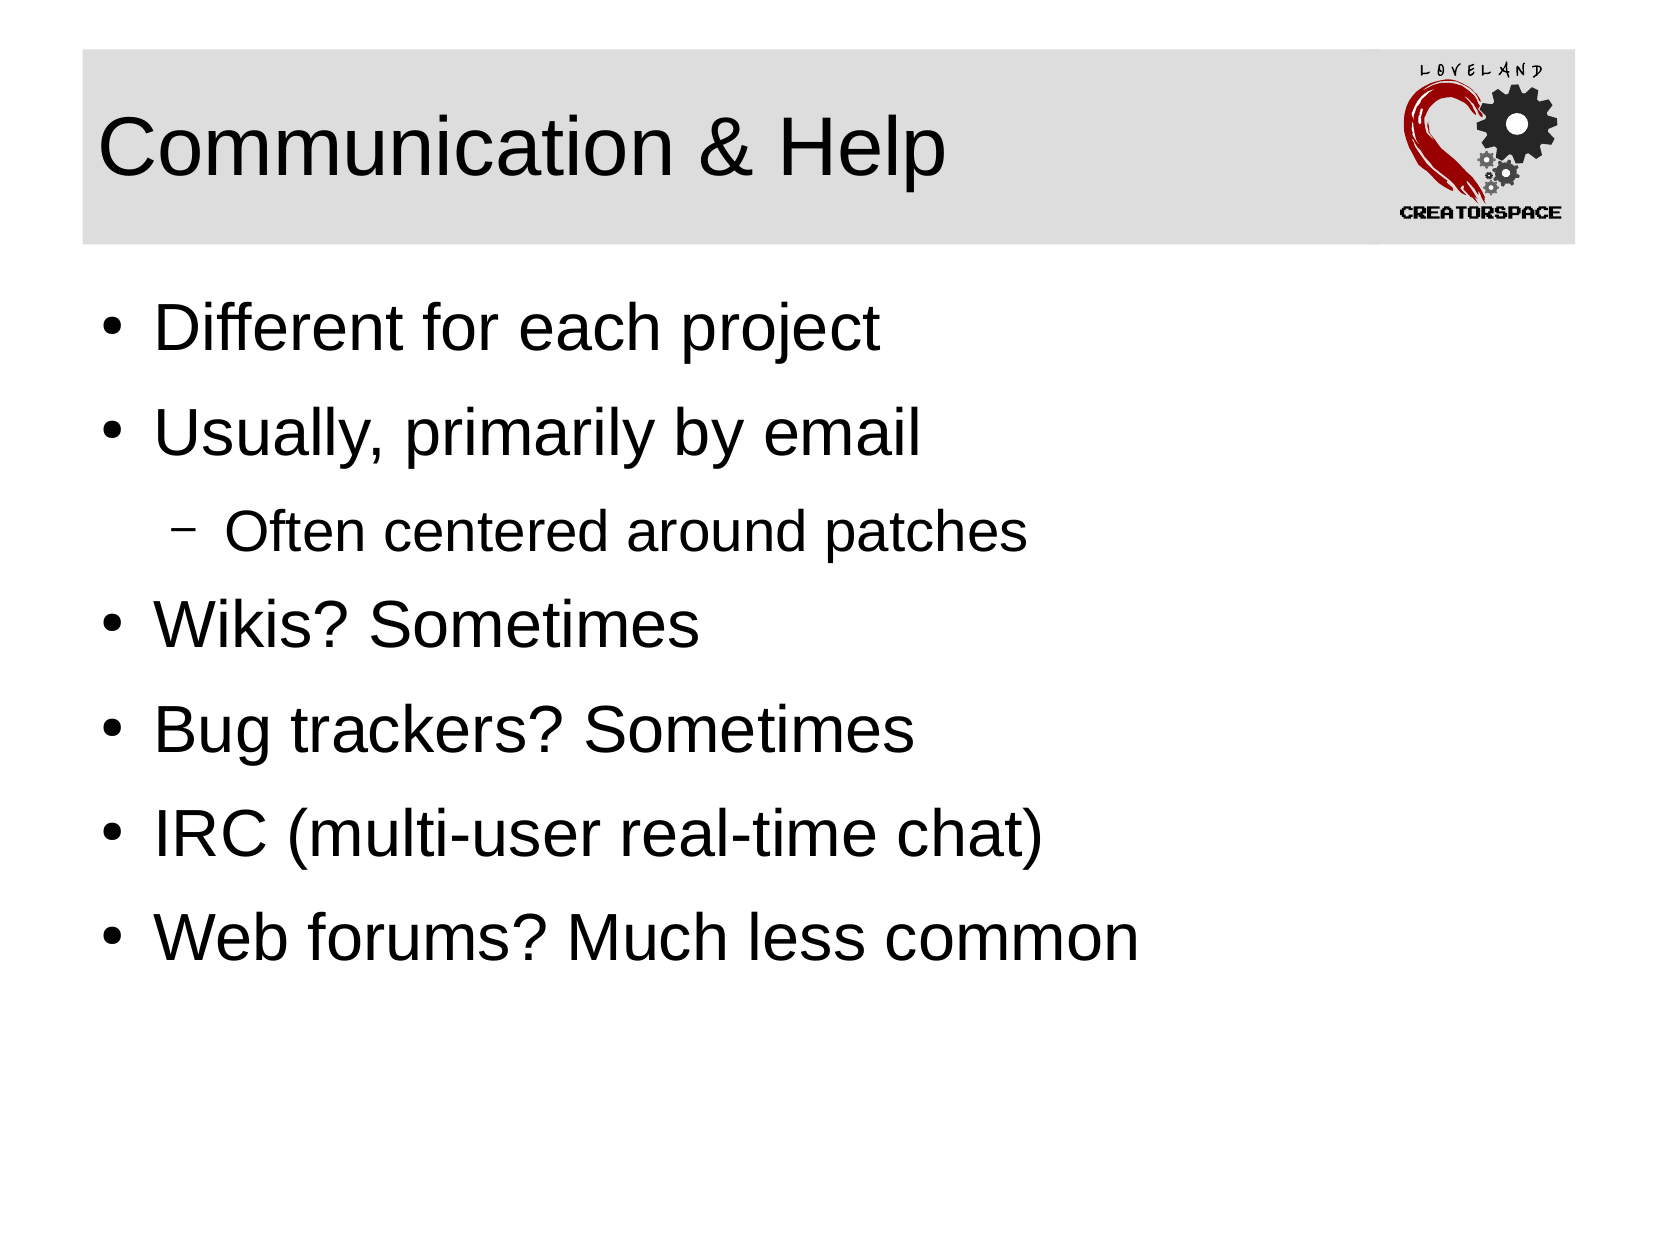

# Communication & Help
Different for each project
Usually, primarily by email
Often centered around patches
Wikis? Sometimes
Bug trackers? Sometimes
IRC (multi-user real-time chat)
Web forums? Much less common